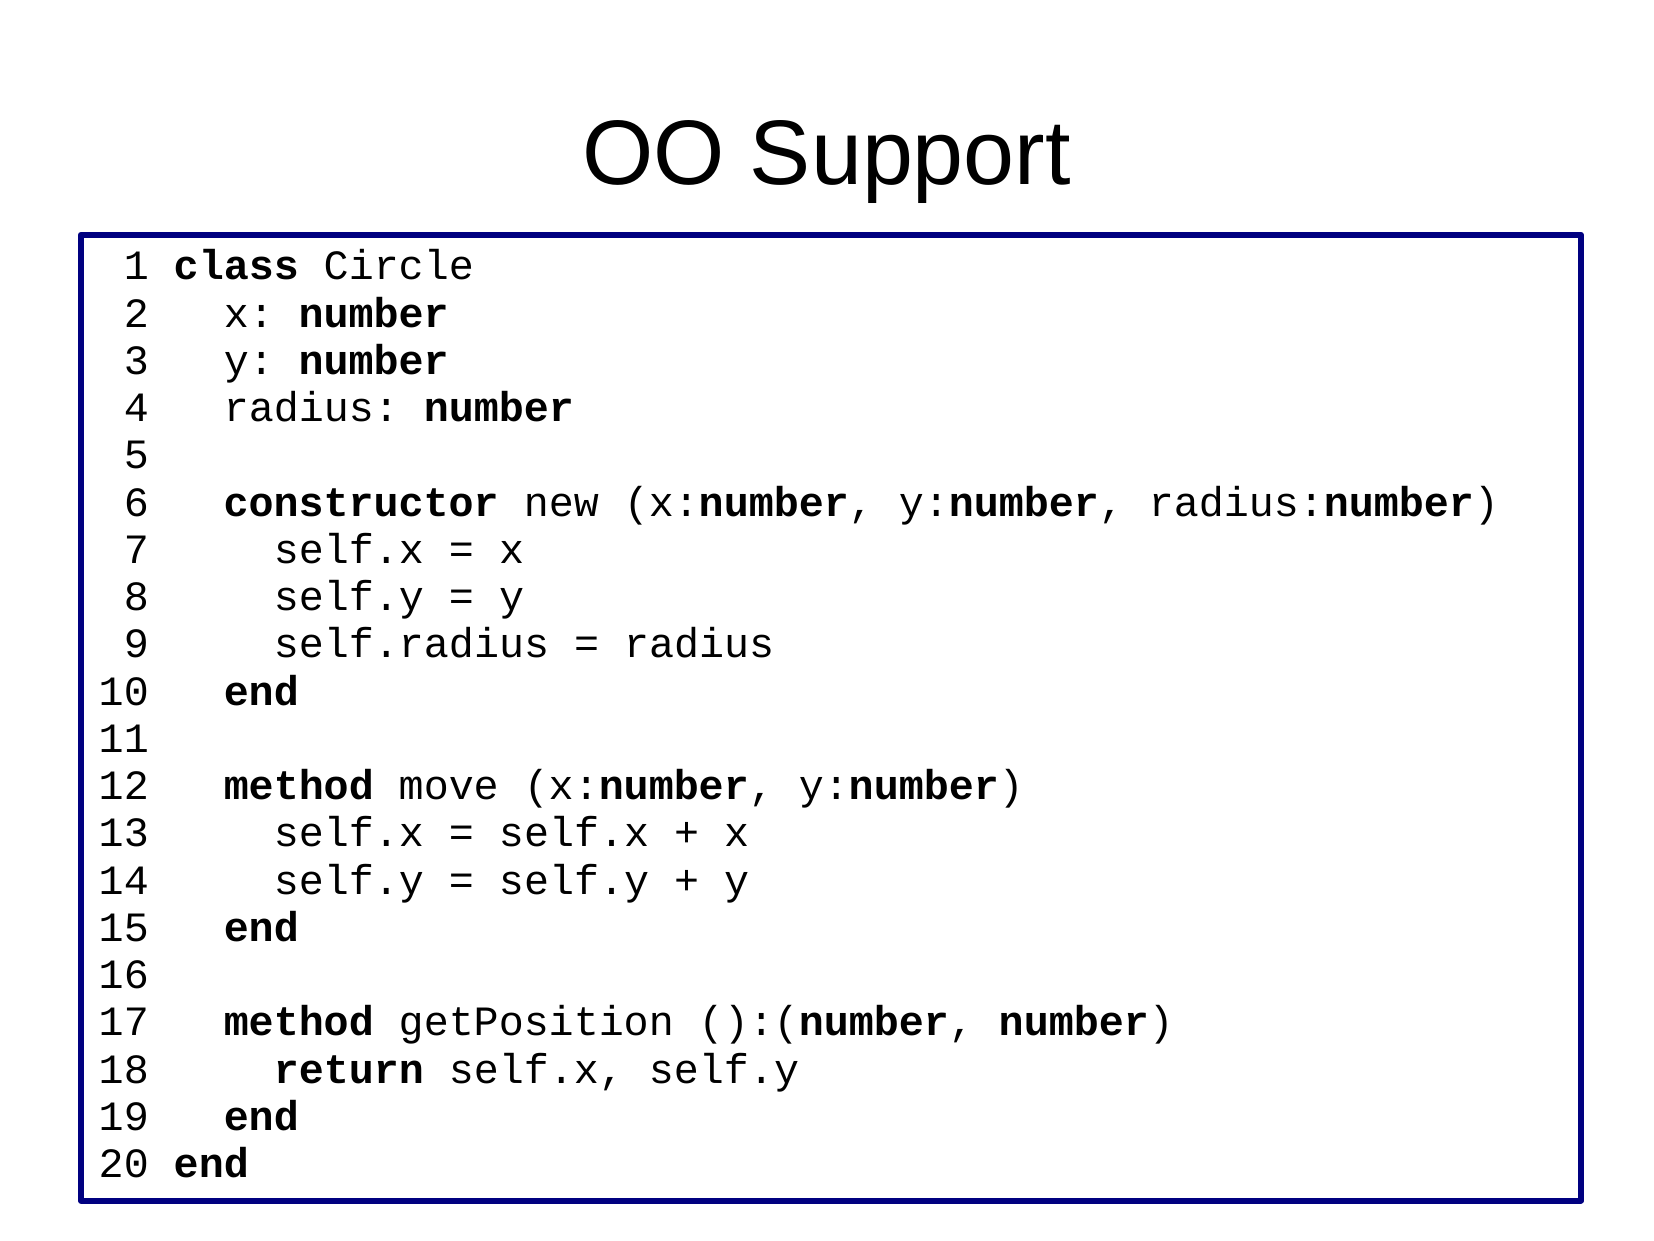

# OO Support
 1 class Circle
 2 x: number
 3 y: number
 4 radius: number
 5
 6 constructor new (x:number, y:number, radius:number)
 7 self.x = x
 8 self.y = y
 9 self.radius = radius
10 end
11
12 method move (x:number, y:number)
13 self.x = self.x + x
14 self.y = self.y + y
15 end
16
17 method getPosition ():(number, number)
18 return self.x, self.y
19 end
20 end